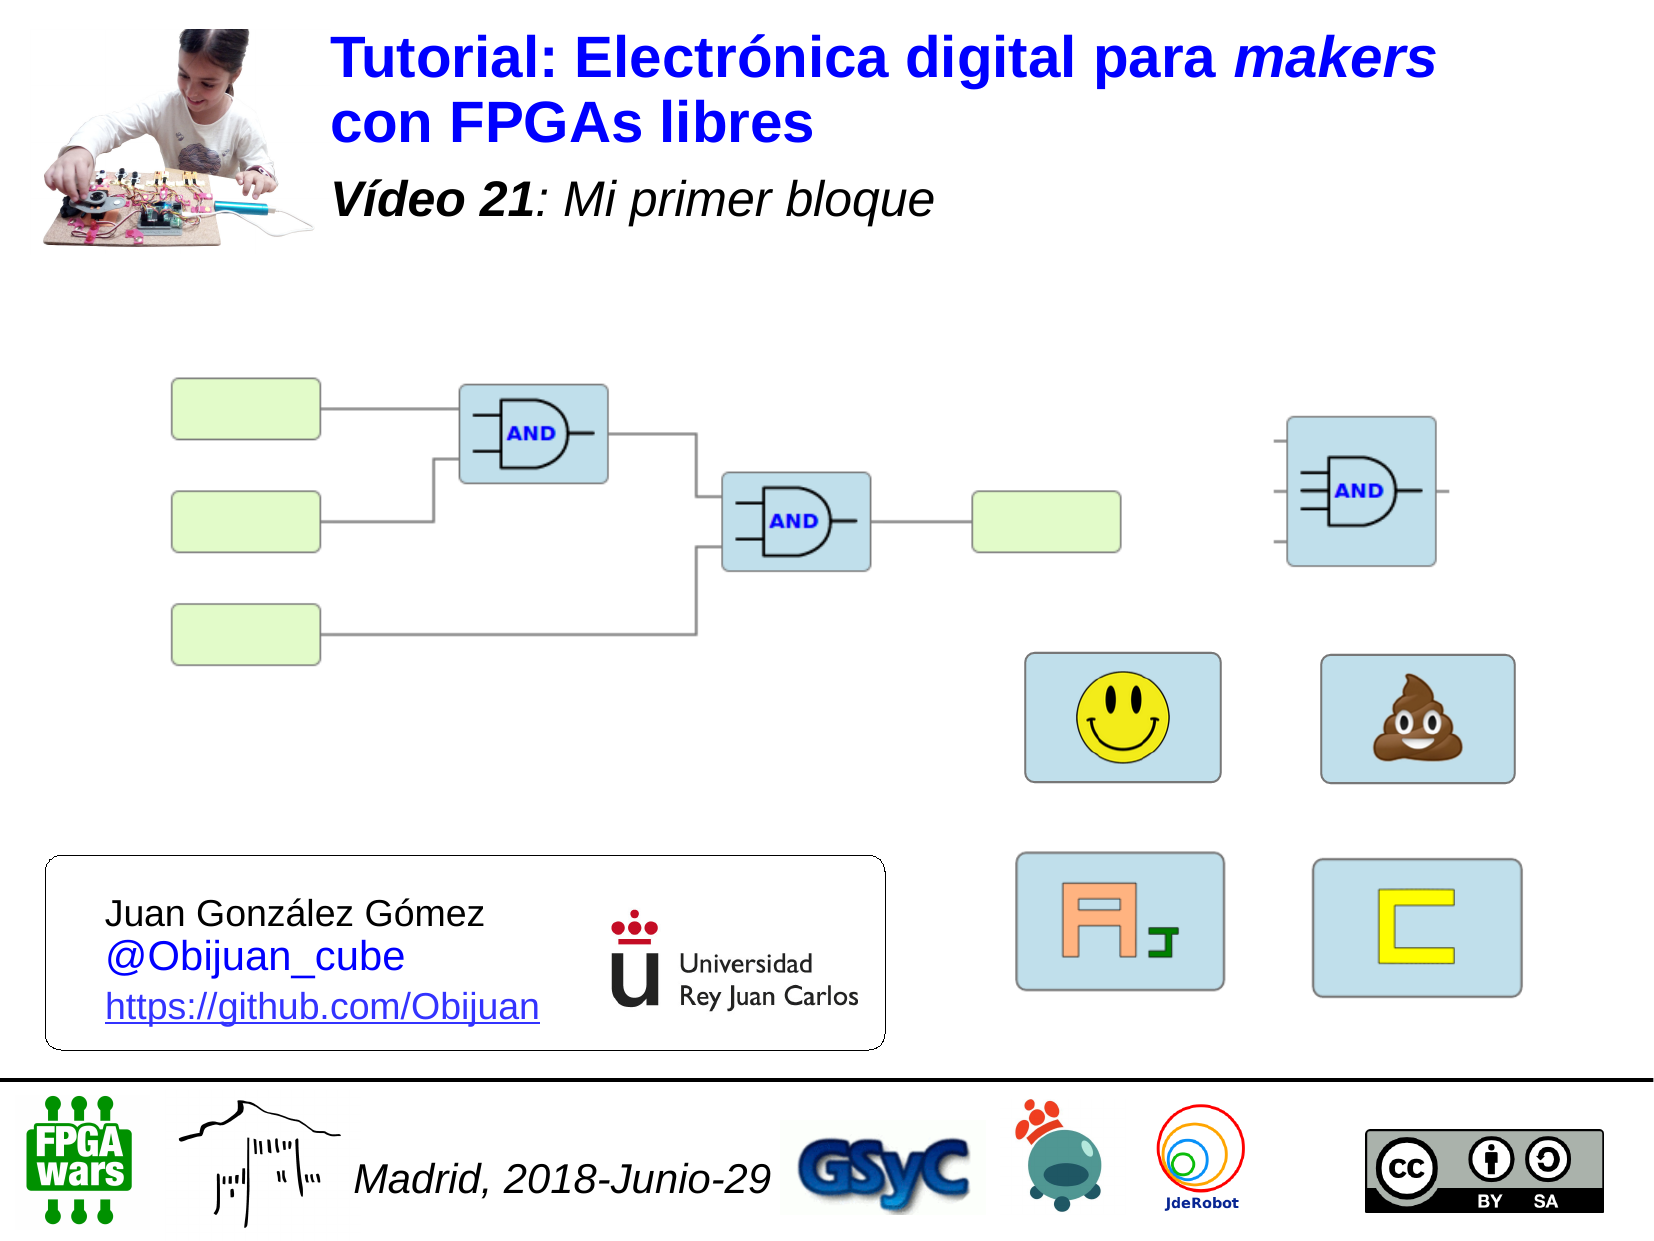

# Tutorial: Electrónica digital para makers con FPGAs libres
Vídeo 21: Mi primer bloque
Juan González Gómez
@Obijuan_cube
https://github.com/Obijuan
Madrid, 2018-Junio-29